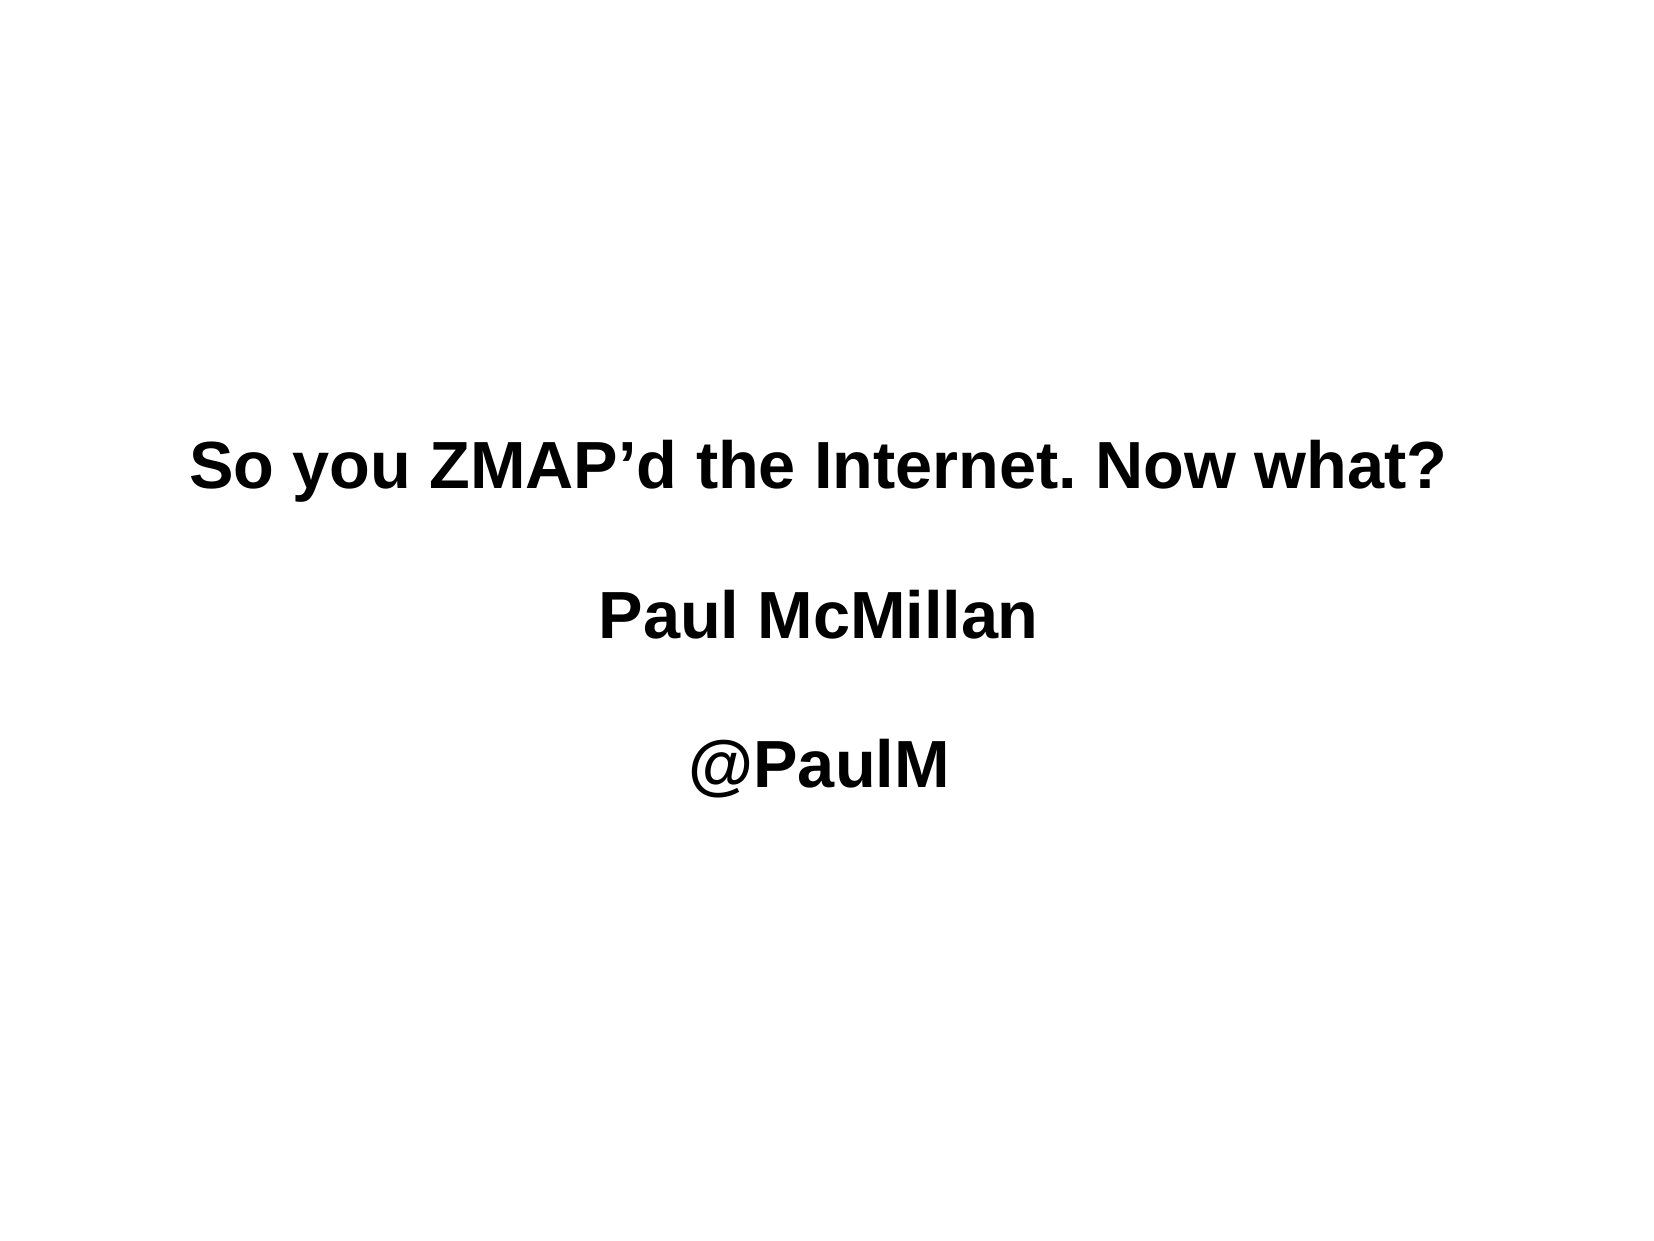

# So you ZMAP’d the Internet. Now what?
Paul McMillan
@PaulM